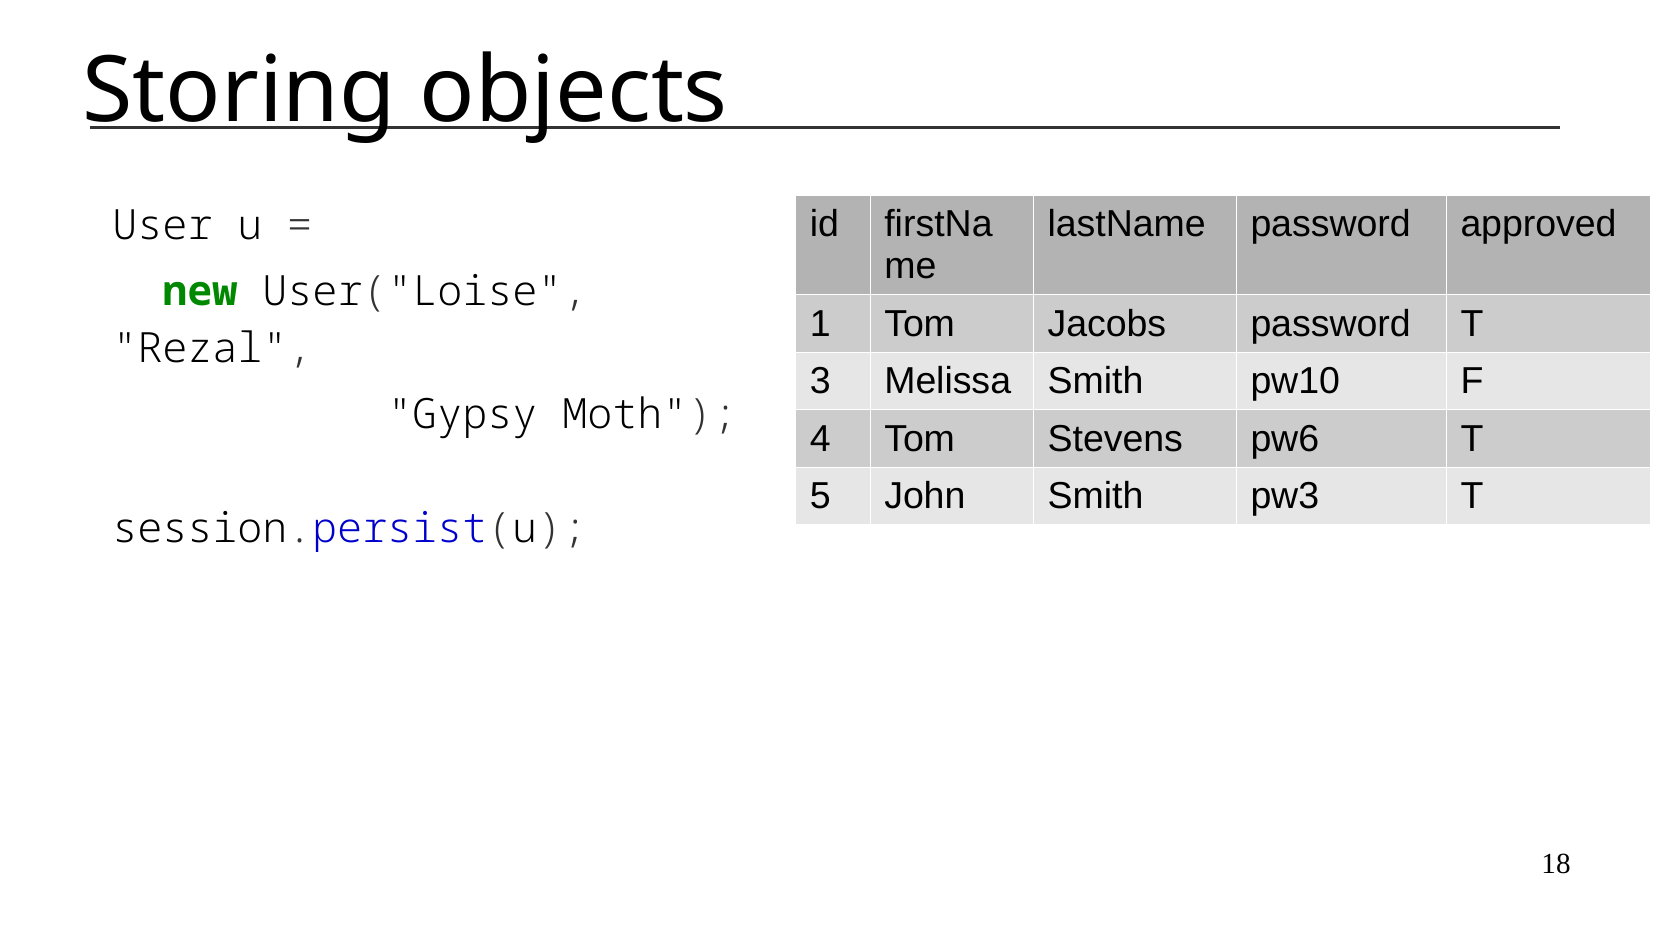

# Storing objects
User u =
 new User("Loise", "Rezal",
 "Gypsy Moth");
session.persist(u);
| id | firstName | lastName | password | approved |
| --- | --- | --- | --- | --- |
| 1 | Tom | Jacobs | password | T |
| 3 | Melissa | Smith | pw10 | F |
| 4 | Tom | Stevens | pw6 | T |
| 5 | John | Smith | pw3 | T |
18